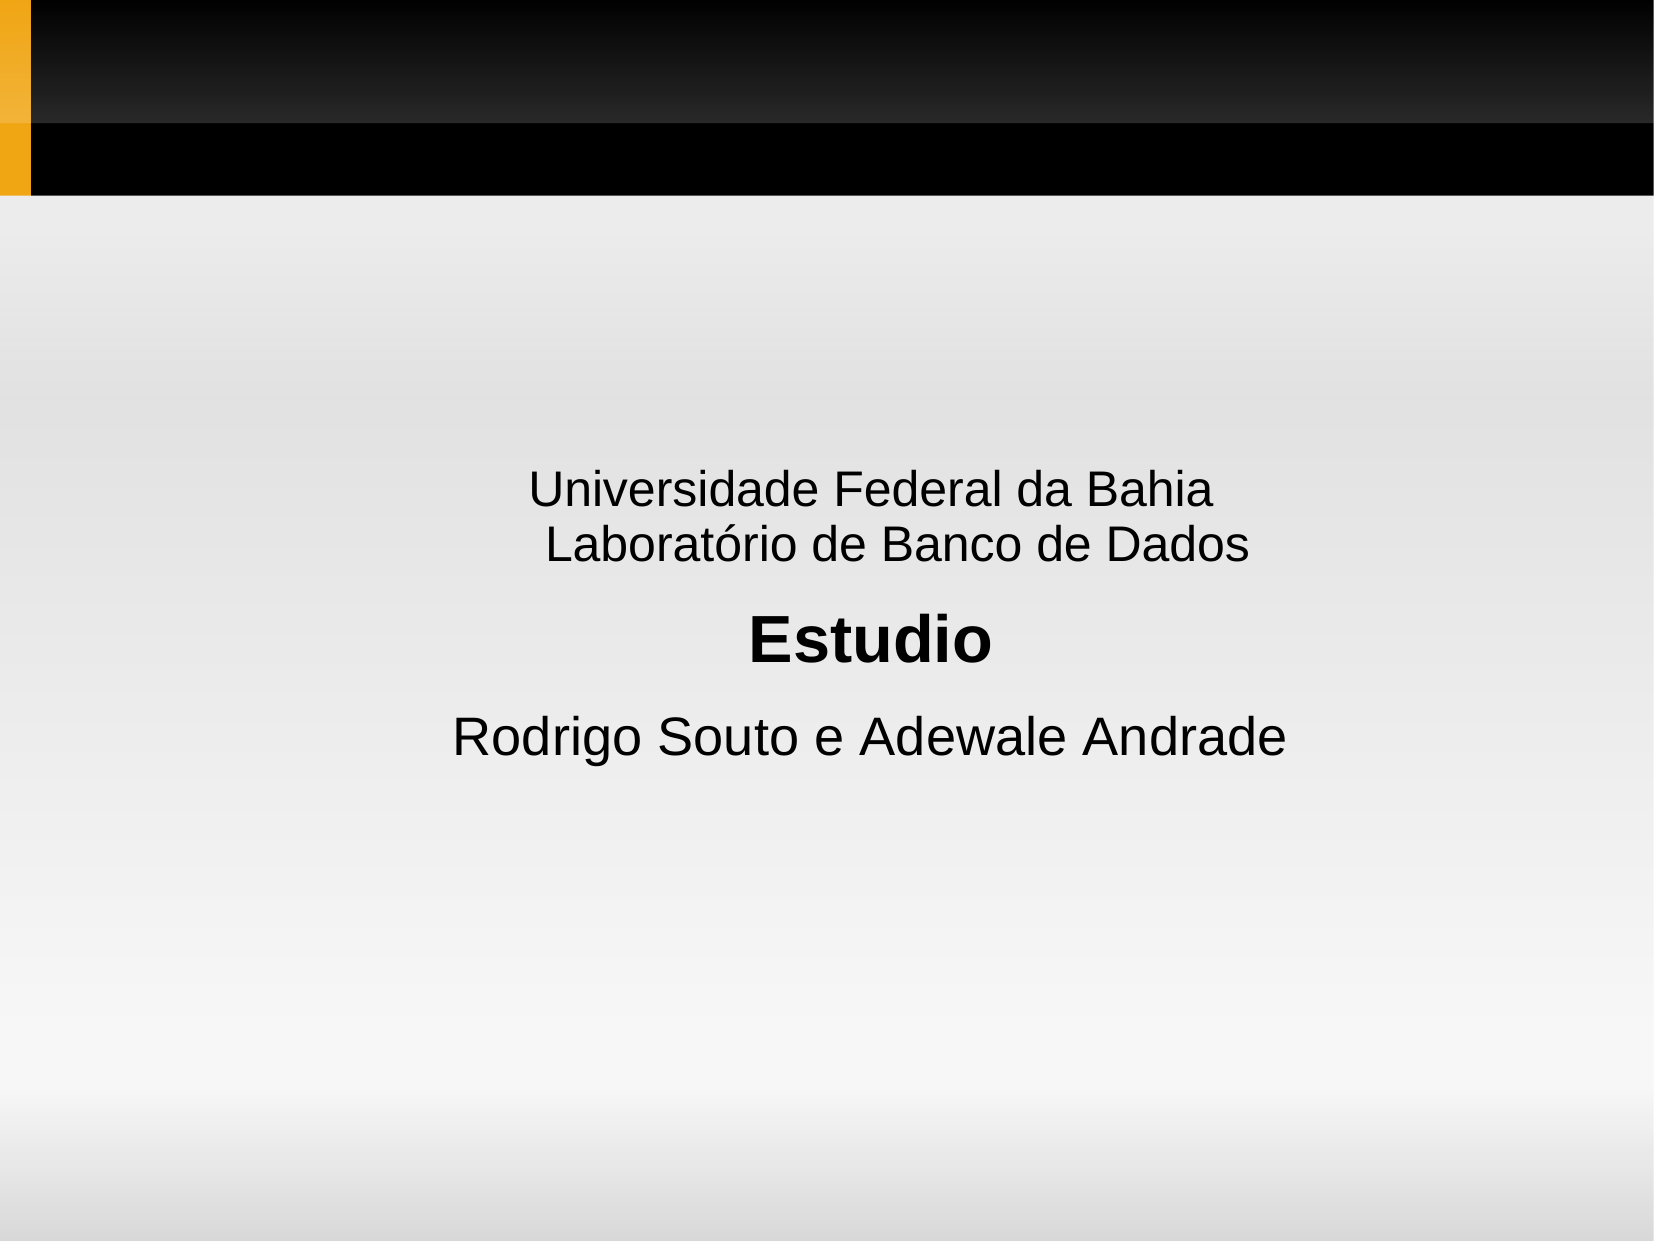

#
Universidade Federal da Bahia
Laboratório de Banco de Dados
Estudio
Rodrigo Souto e Adewale Andrade